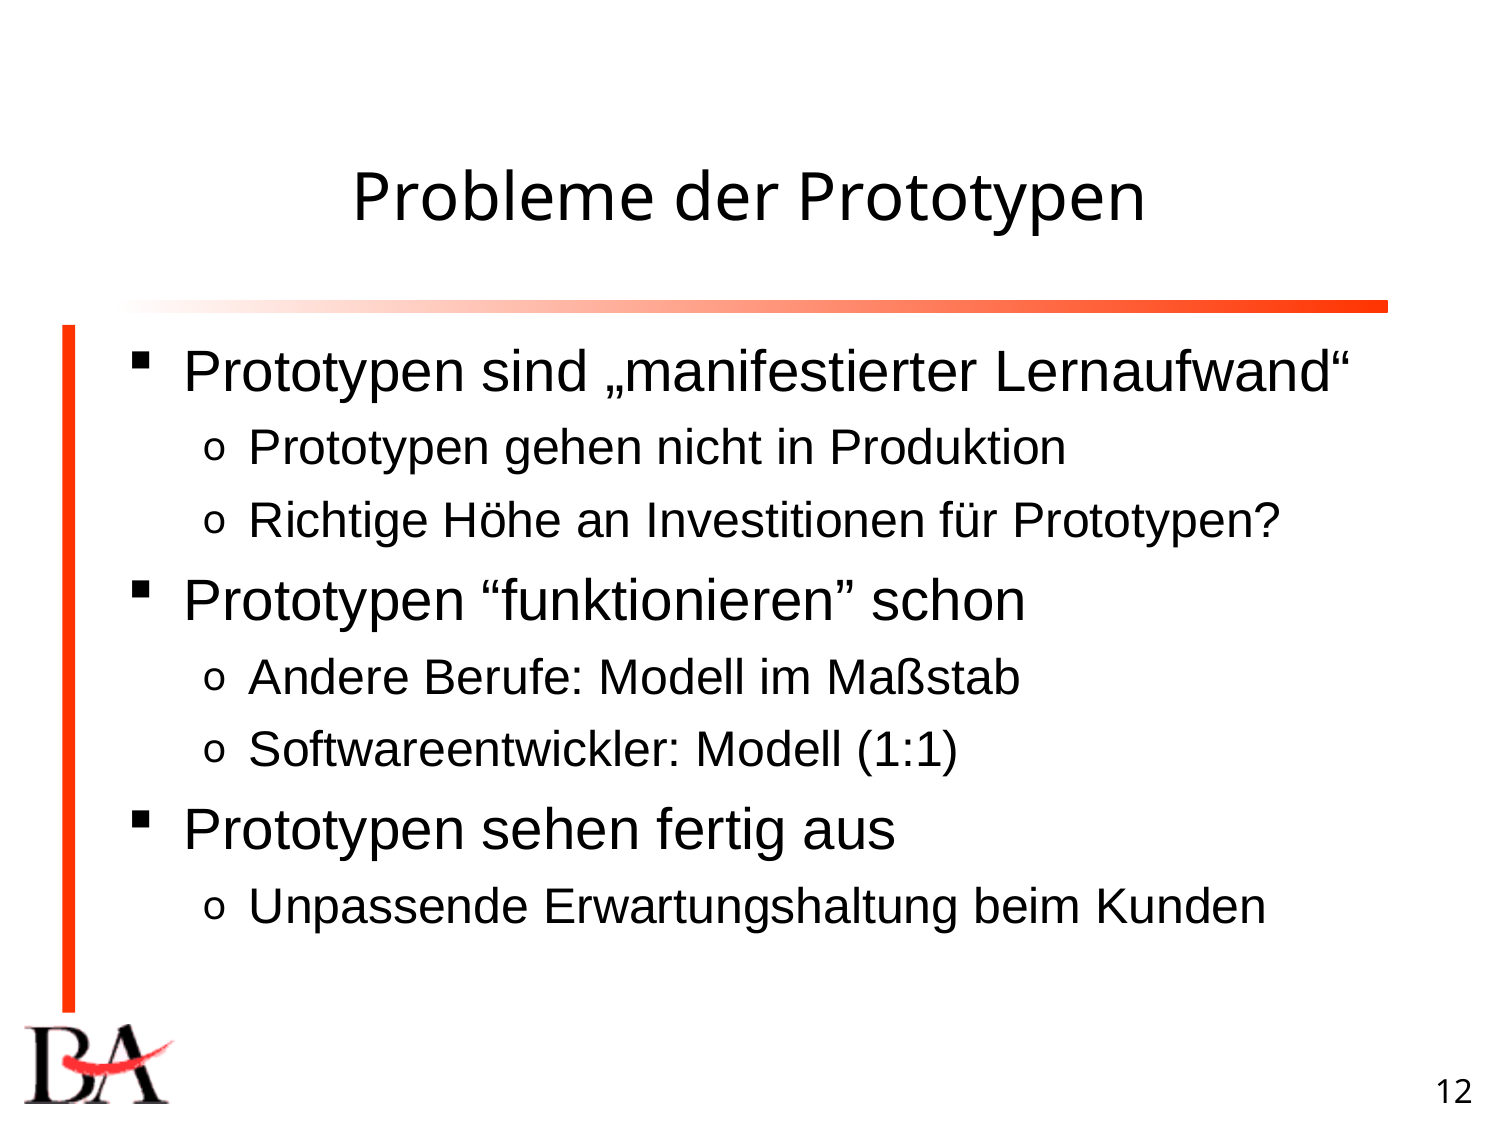

# Probleme der Prototypen
Prototypen sind „manifestierter Lernaufwand“
Prototypen gehen nicht in Produktion
Richtige Höhe an Investitionen für Prototypen?
Prototypen “funktionieren” schon
Andere Berufe: Modell im Maßstab
Softwareentwickler: Modell (1:1)
Prototypen sehen fertig aus
Unpassende Erwartungshaltung beim Kunden